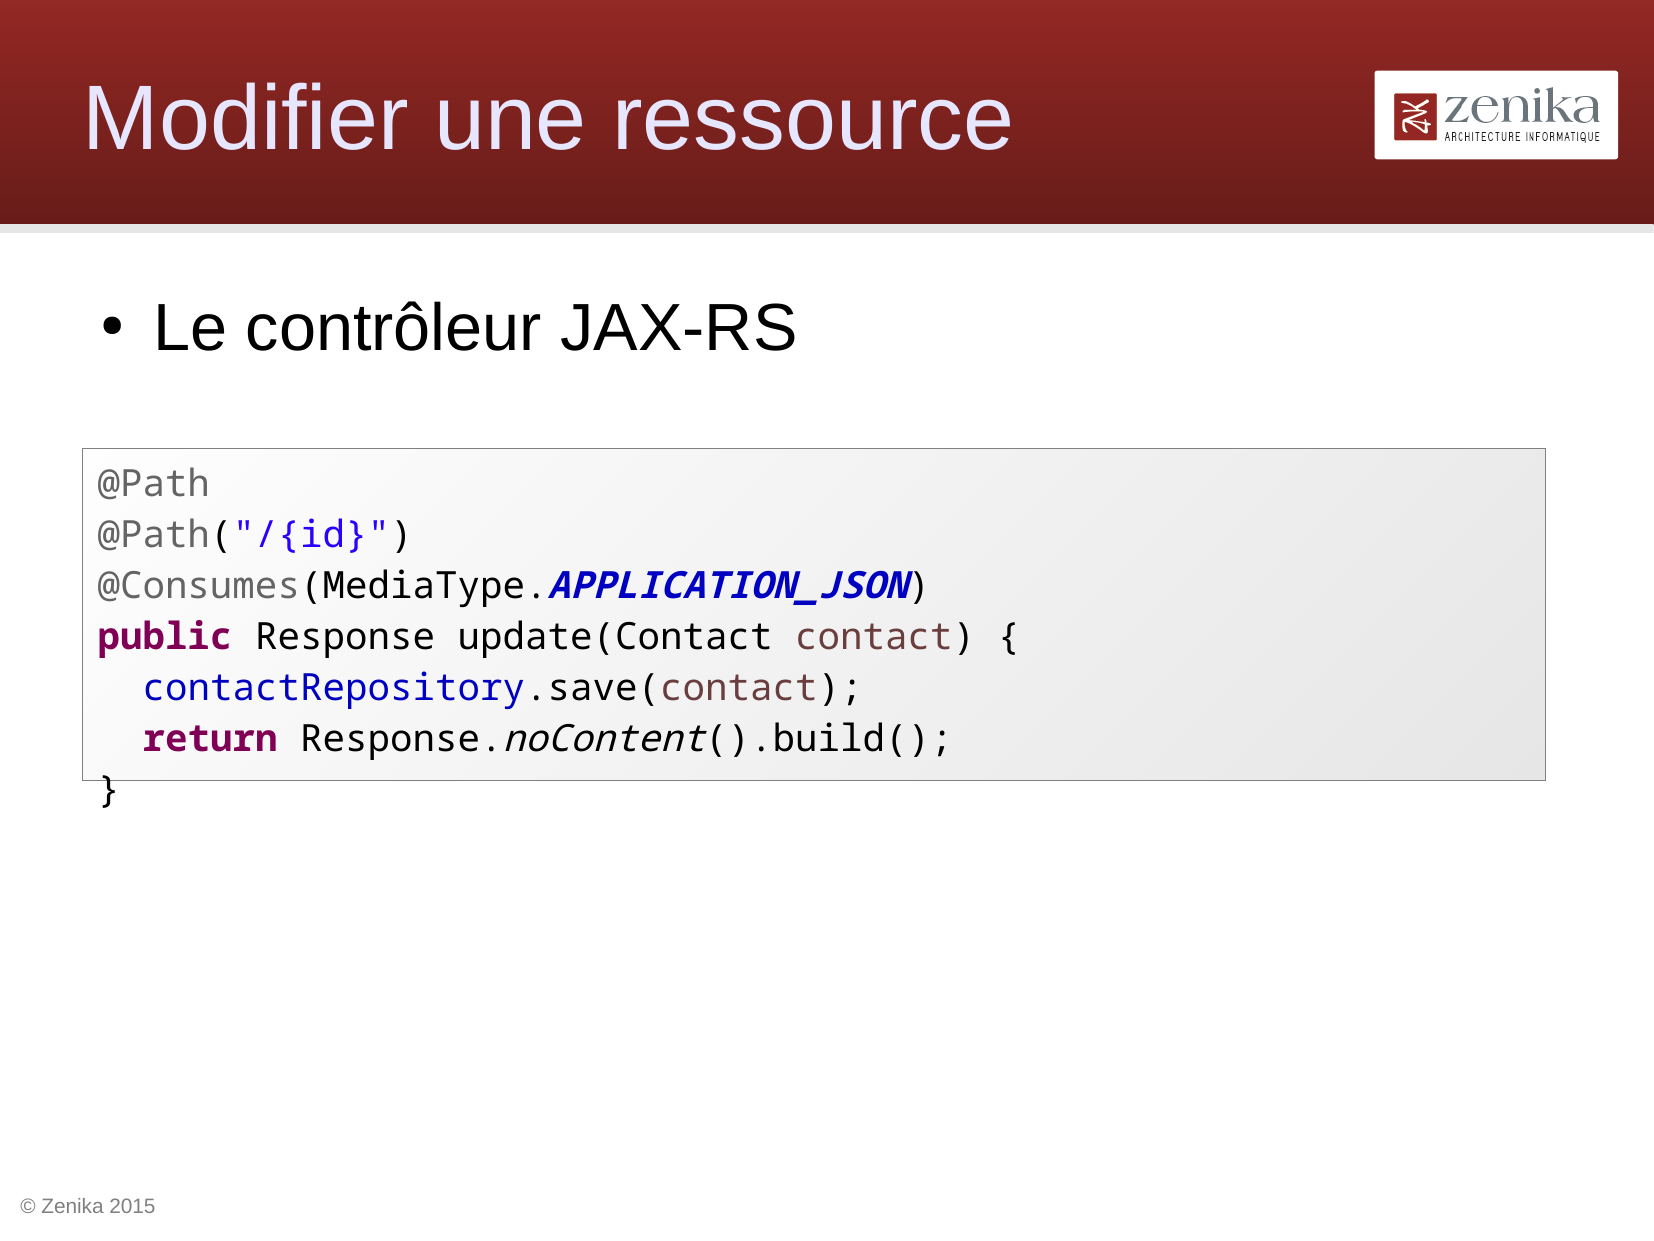

# Modifier une ressource
Le contrôleur JAX-RS
@Path
@Path("/{id}")
@Consumes(MediaType.APPLICATION_JSON)
public Response update(Contact contact) {
 contactRepository.save(contact);
 return Response.noContent().build();
}